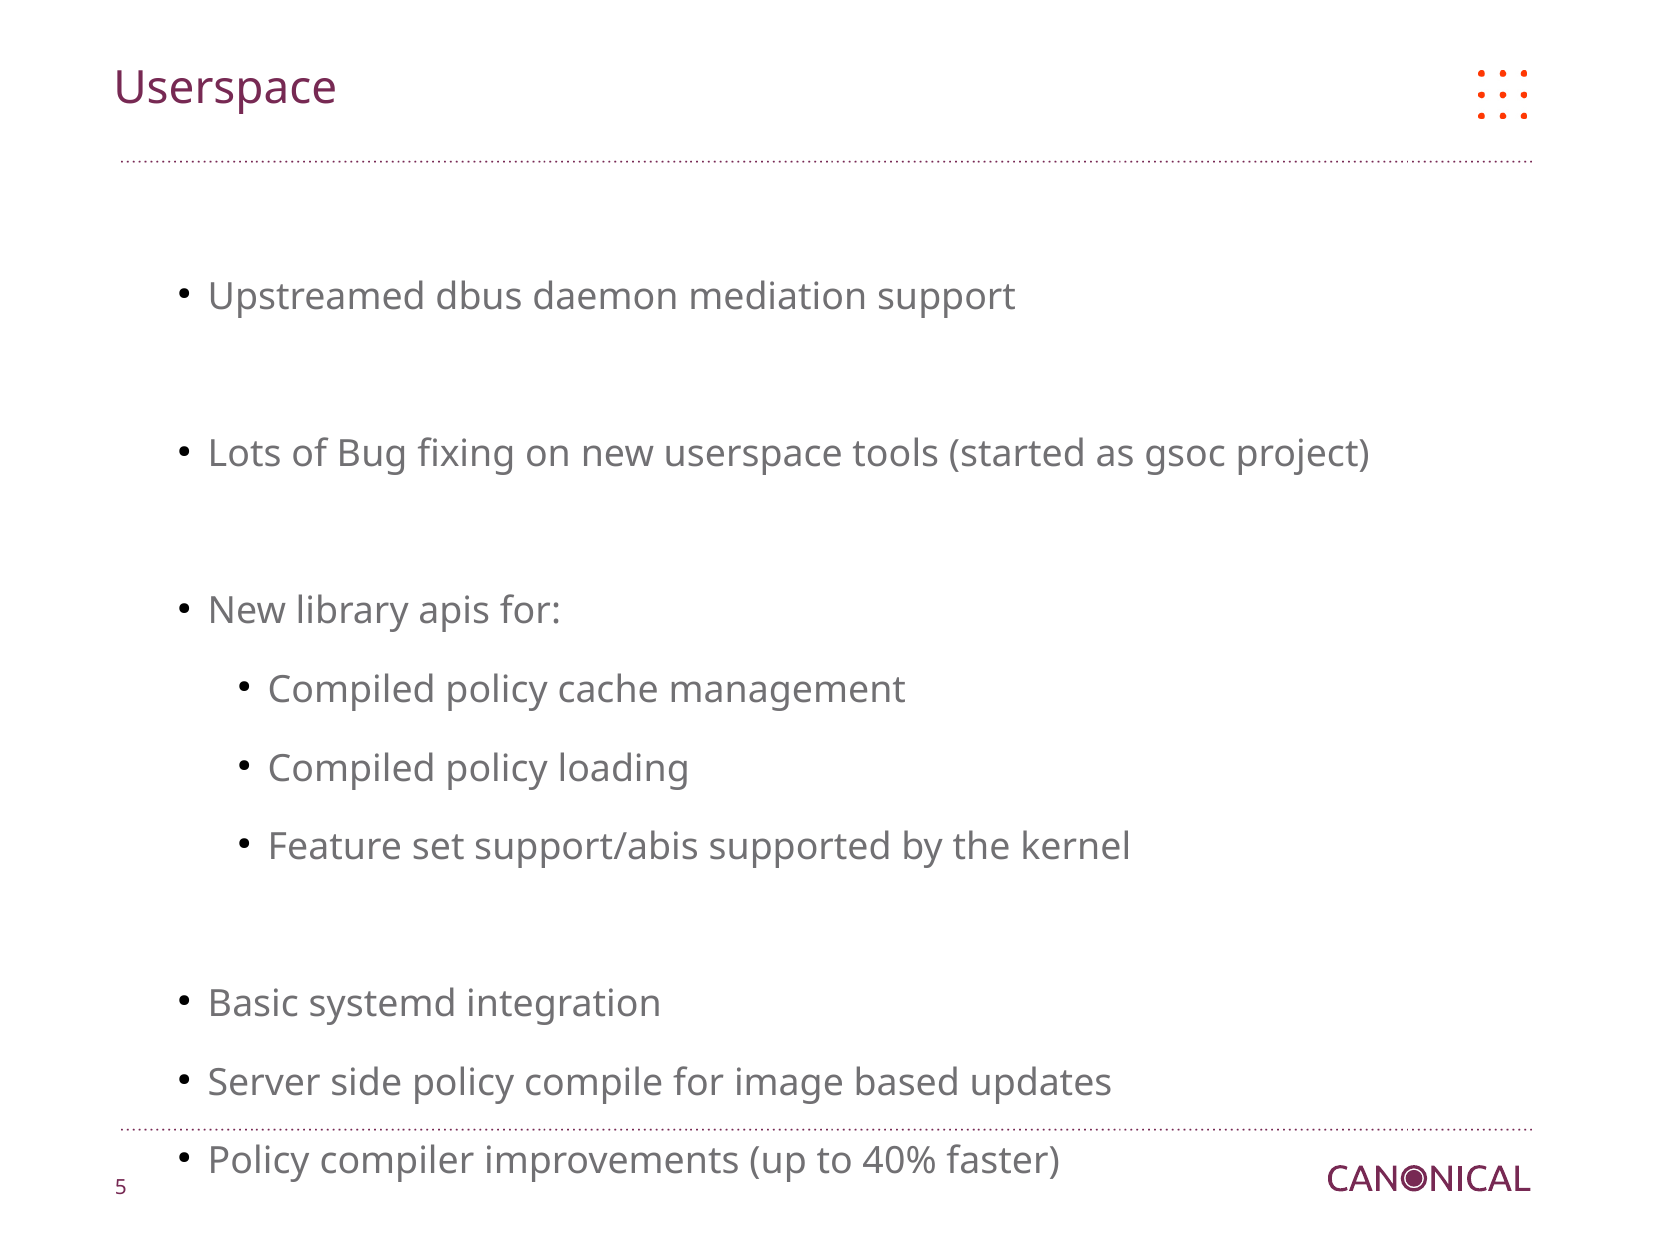

Userspace
# Upstreamed dbus daemon mediation support
Lots of Bug fixing on new userspace tools (started as gsoc project)
New library apis for:
Compiled policy cache management
Compiled policy loading
Feature set support/abis supported by the kernel
Basic systemd integration
Server side policy compile for image based updates
Policy compiler improvements (up to 40% faster)